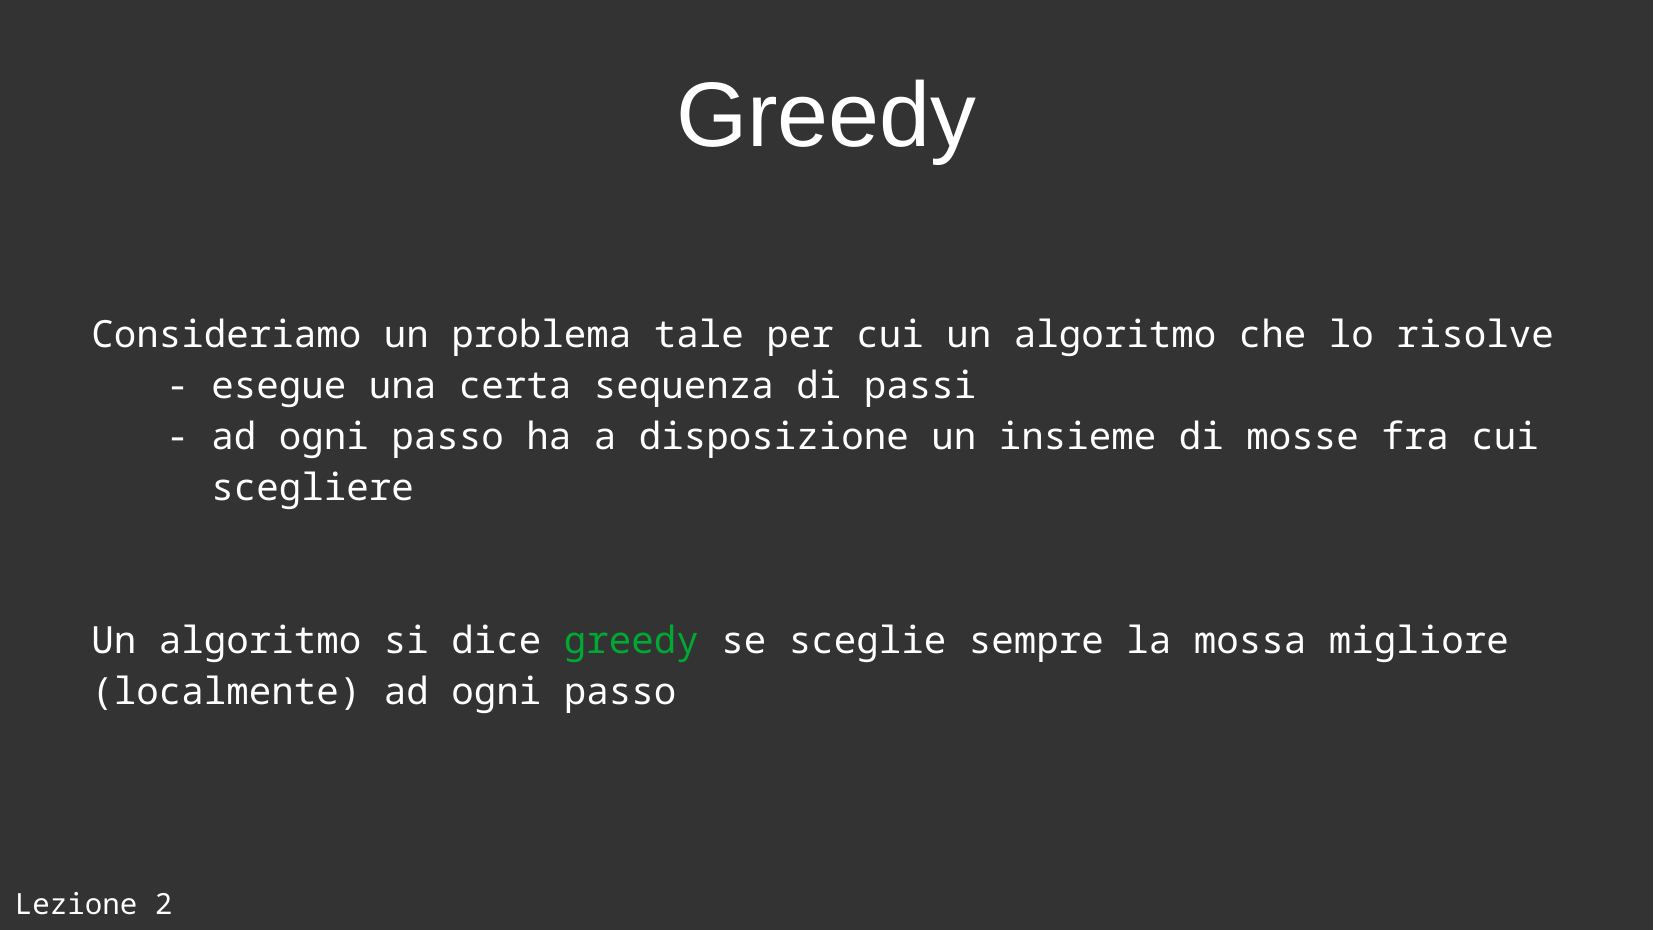

# Greedy
Consideriamo un problema tale per cui un algoritmo che lo risolve
	- esegue una certa sequenza di passi
	- ad ogni passo ha a disposizione un insieme di mosse fra cui
	 scegliere
Un algoritmo si dice greedy se sceglie sempre la mossa migliore
(localmente) ad ogni passo
Lezione 2